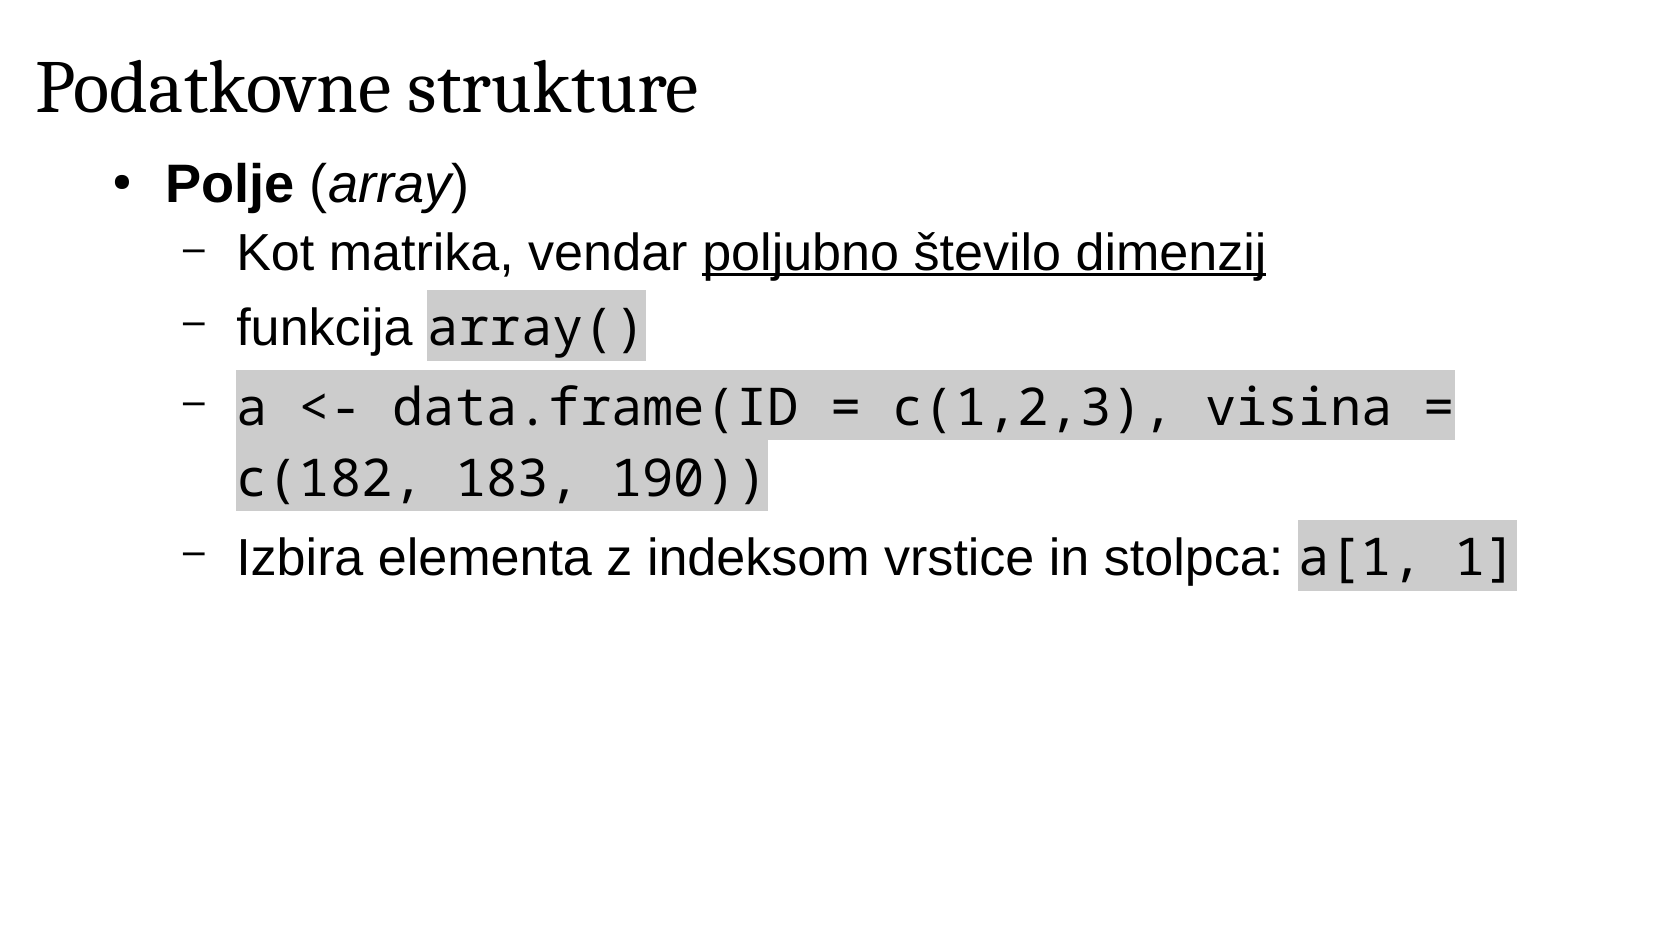

# Podatkovne strukture
Polje (array)
Kot matrika, vendar poljubno število dimenzij
funkcija array()
a <- data.frame(ID = c(1,2,3), visina = c(182, 183, 190))
Izbira elementa z indeksom vrstice in stolpca: a[1, 1]